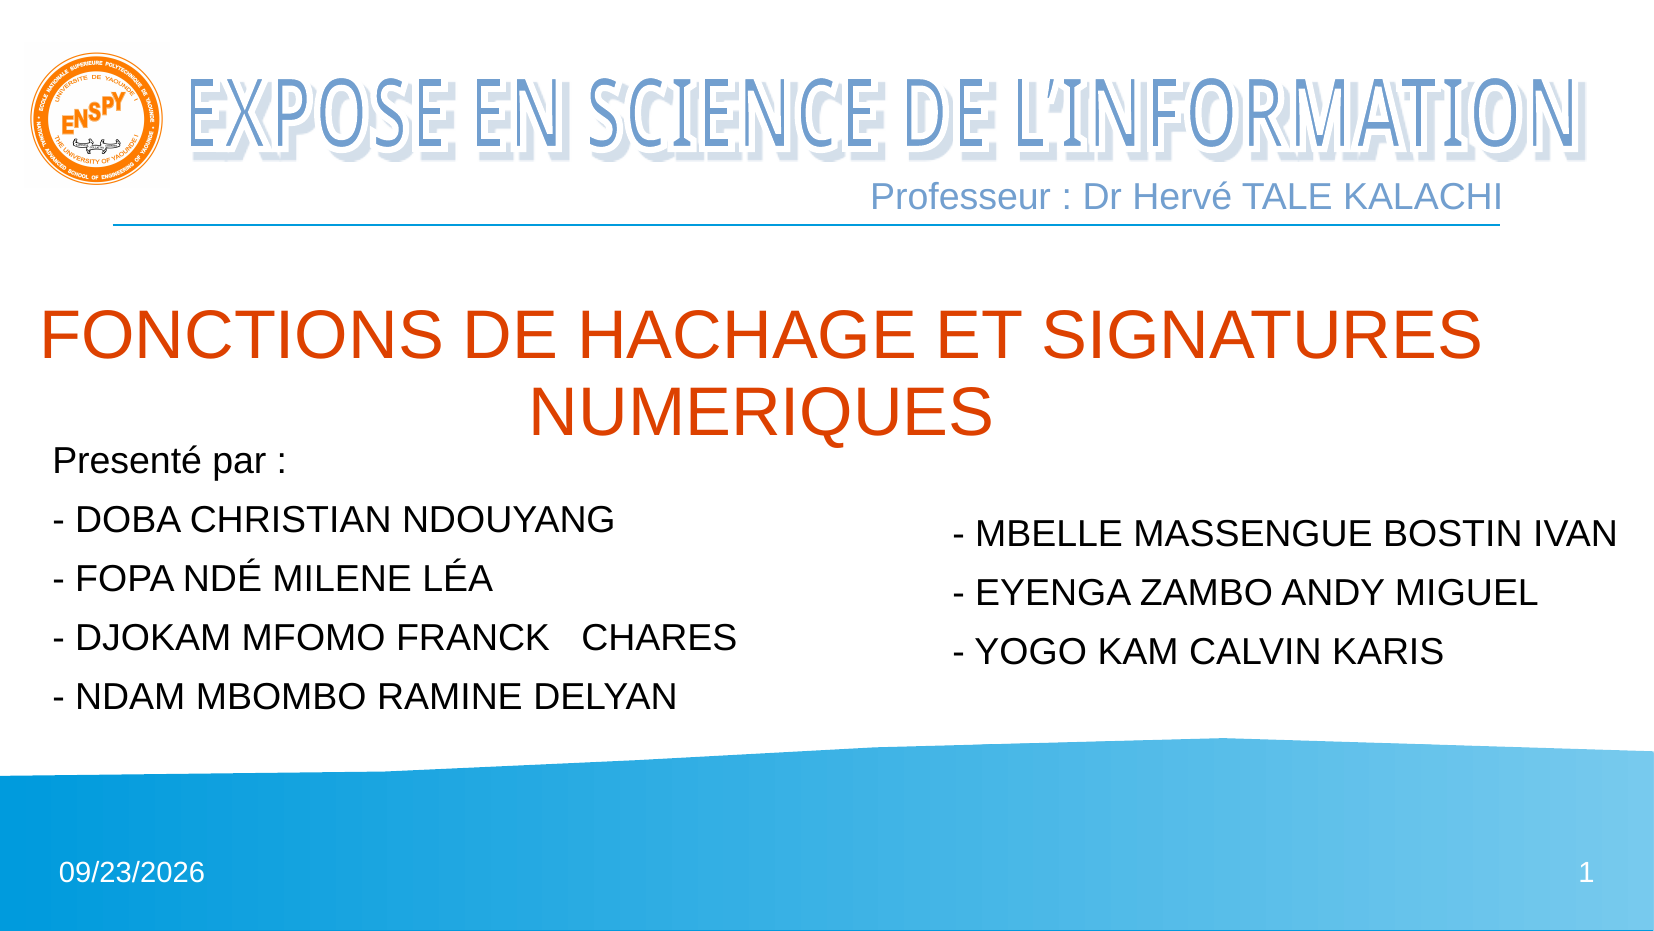

EXPOSE EN SCIENCE DE L’INFORMATION
Professeur : Dr Hervé TALE KALACHI
# FONCTIONS DE HACHAGE ET SIGNATURES NUMERIQUES
Presenté par :
- DOBA CHRISTIAN NDOUYANG
- FOPA NDÉ MILENE LÉA
- DJOKAM MFOMO FRANCK CHARES
- NDAM MBOMBO RAMINE DELYAN
- MBELLE MASSENGUE BOSTIN IVAN
- EYENGA ZAMBO ANDY MIGUEL
- YOGO KAM CALVIN KARIS